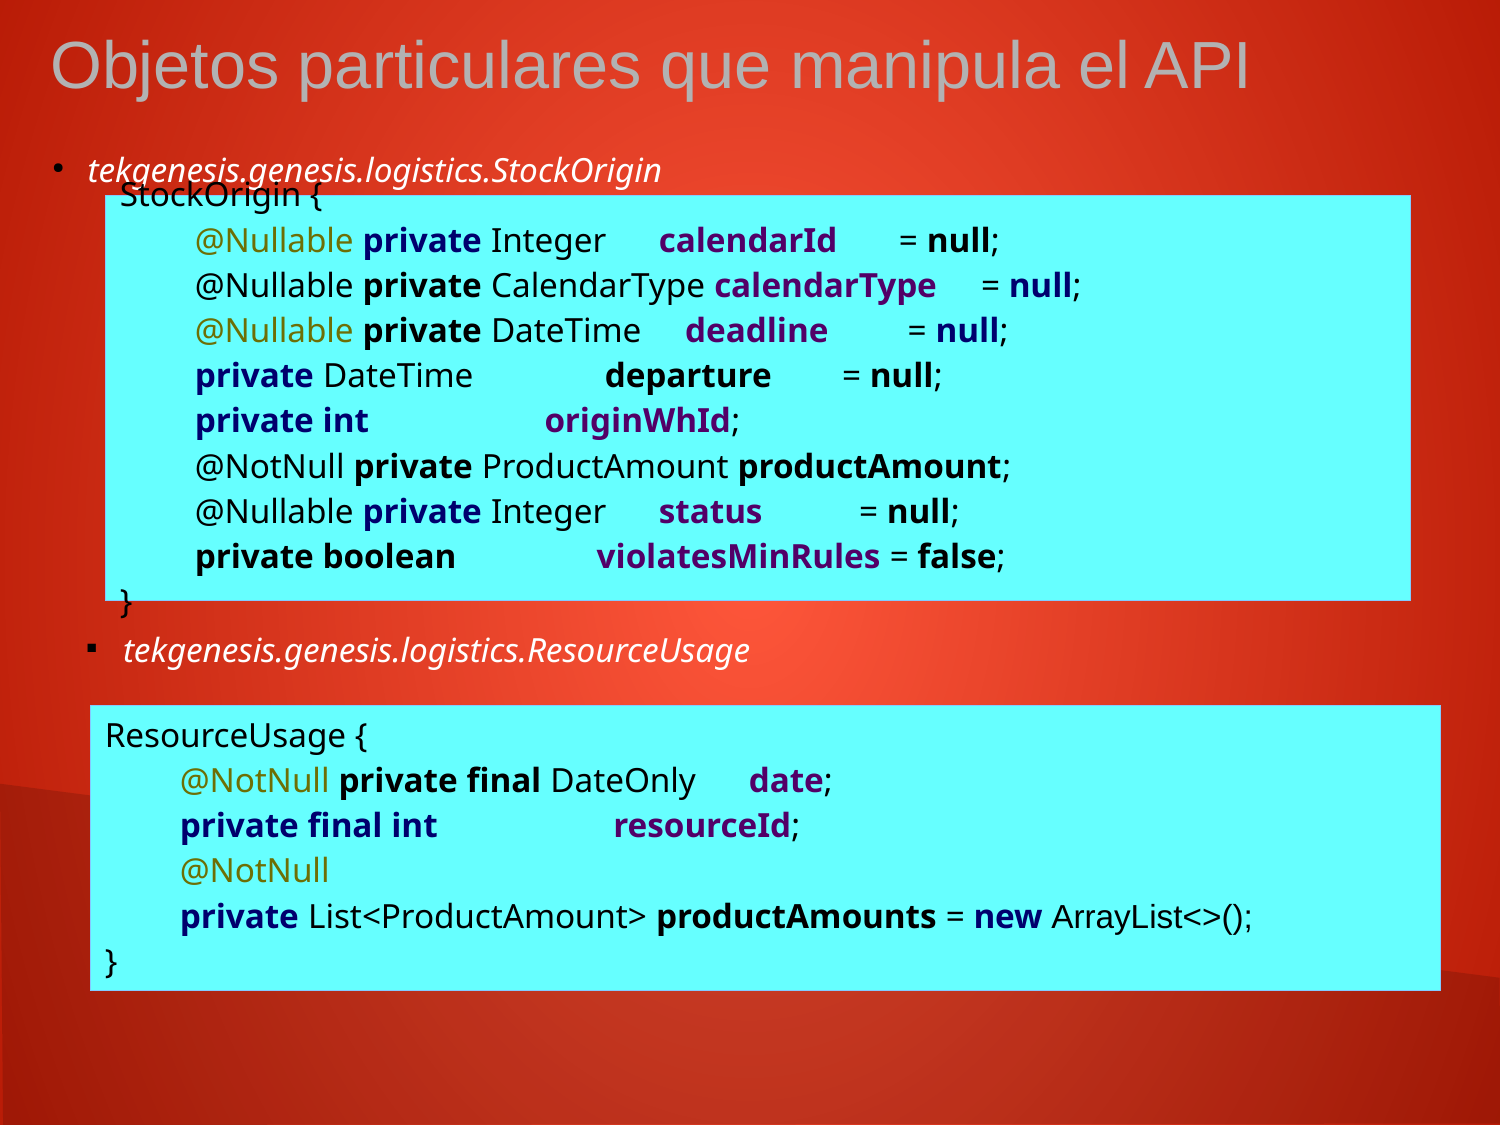

Objetos particulares que manipula el API
tekgenesis.genesis.logistics.StockOrigin
tekgenesis.genesis.logistics.ResourceUsage
StockOrigin {
	@Nullable private Integer calendarId = null;
	@Nullable private CalendarType calendarType = null;
	@Nullable private DateTime deadline = null;
	private DateTime departure = null;
	private int originWhId;
	@NotNull private ProductAmount productAmount;
	@Nullable private Integer status = null;
	private boolean violatesMinRules = false;
}
ResourceUsage {
	@NotNull private final DateOnly date;
	private final int resourceId;
	@NotNull
	private List<ProductAmount> productAmounts = new ArrayList<>();
}